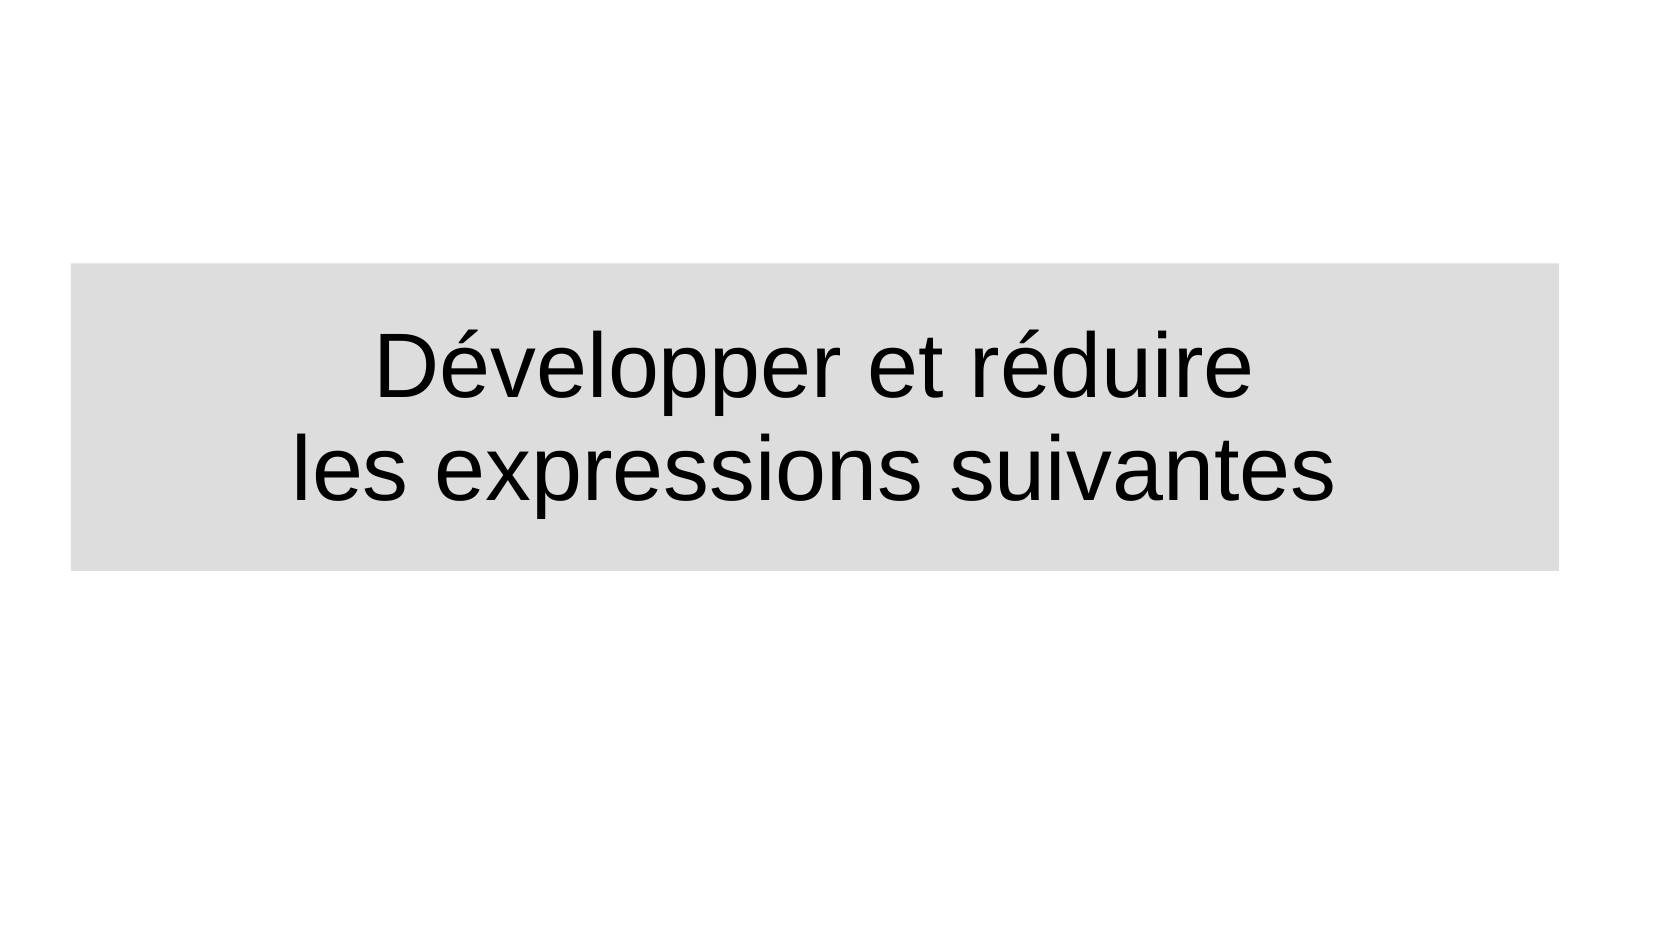

# Développer et réduire les expressions suivantes